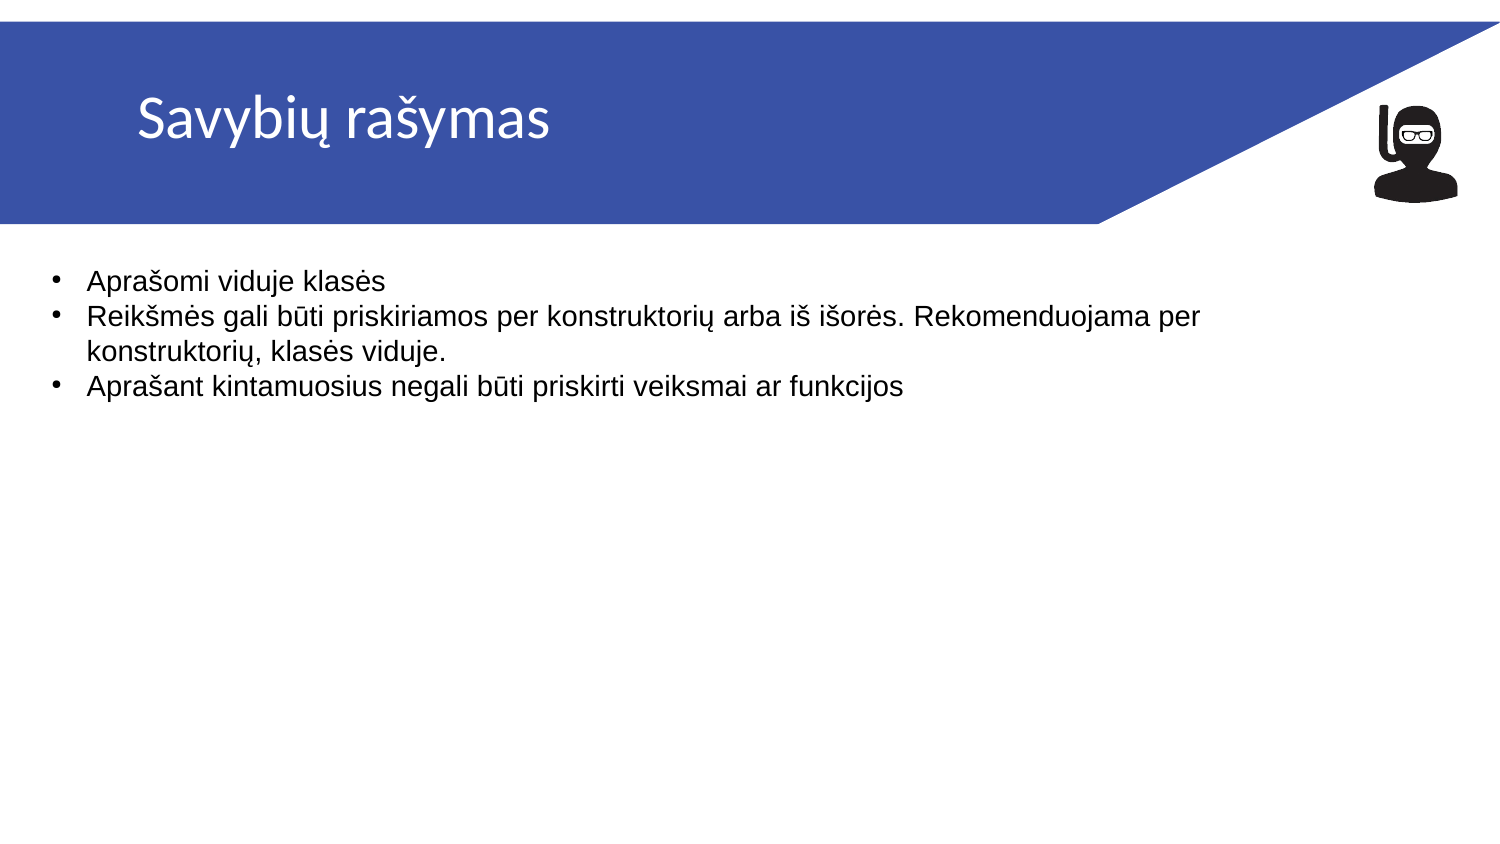

# Savybių rašymas
Aprašomi viduje klasės
Reikšmės gali būti priskiriamos per konstruktorių arba iš išorės. Rekomenduojama per konstruktorių, klasės viduje.
Aprašant kintamuosius negali būti priskirti veiksmai ar funkcijos